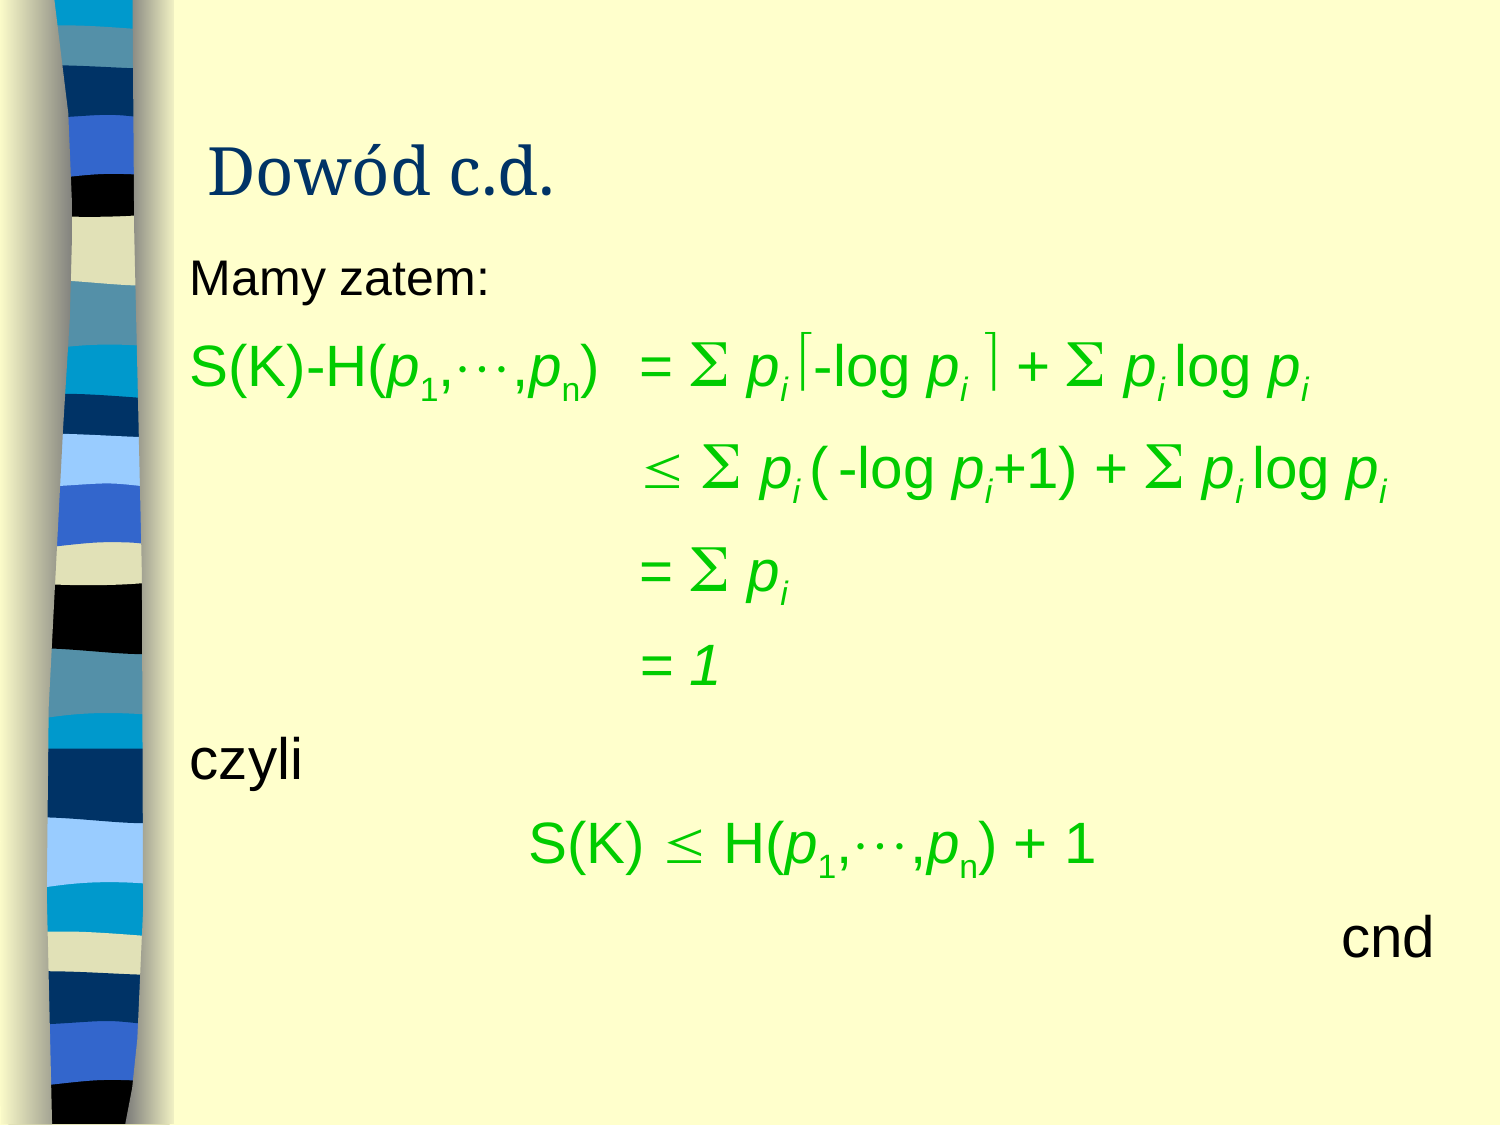

# Dowód c.d.
Mamy zatem:
S(K)-H(p1,,pn)	=  pi -log pi  +  pi log pi
				  pi ( -log pi+1) +  pi log pi
				=  pi
				= 1
czyli
S(K)  H(p1,,pn) + 1
cnd